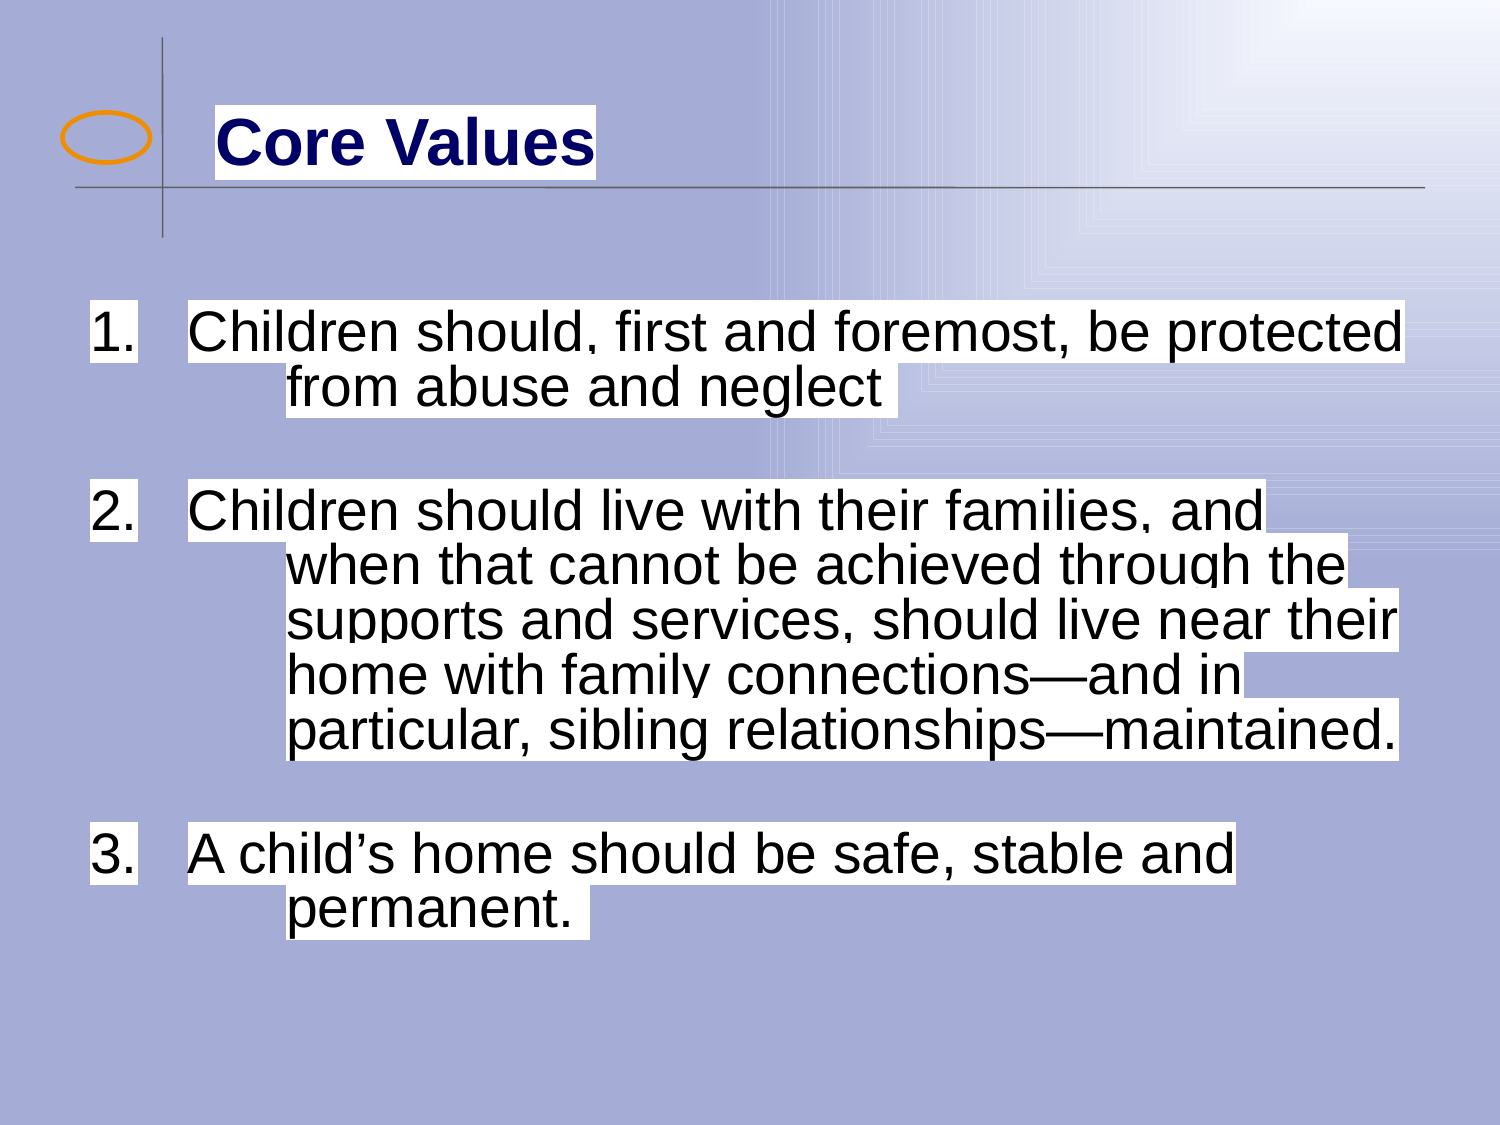

# Core Values
Children should, first and foremost, be protected from abuse and neglect
Children should live with their families, and when that cannot be achieved through the supports and services, should live near their home with family connections—and in particular, sibling relationships—maintained.
A child’s home should be safe, stable and permanent.